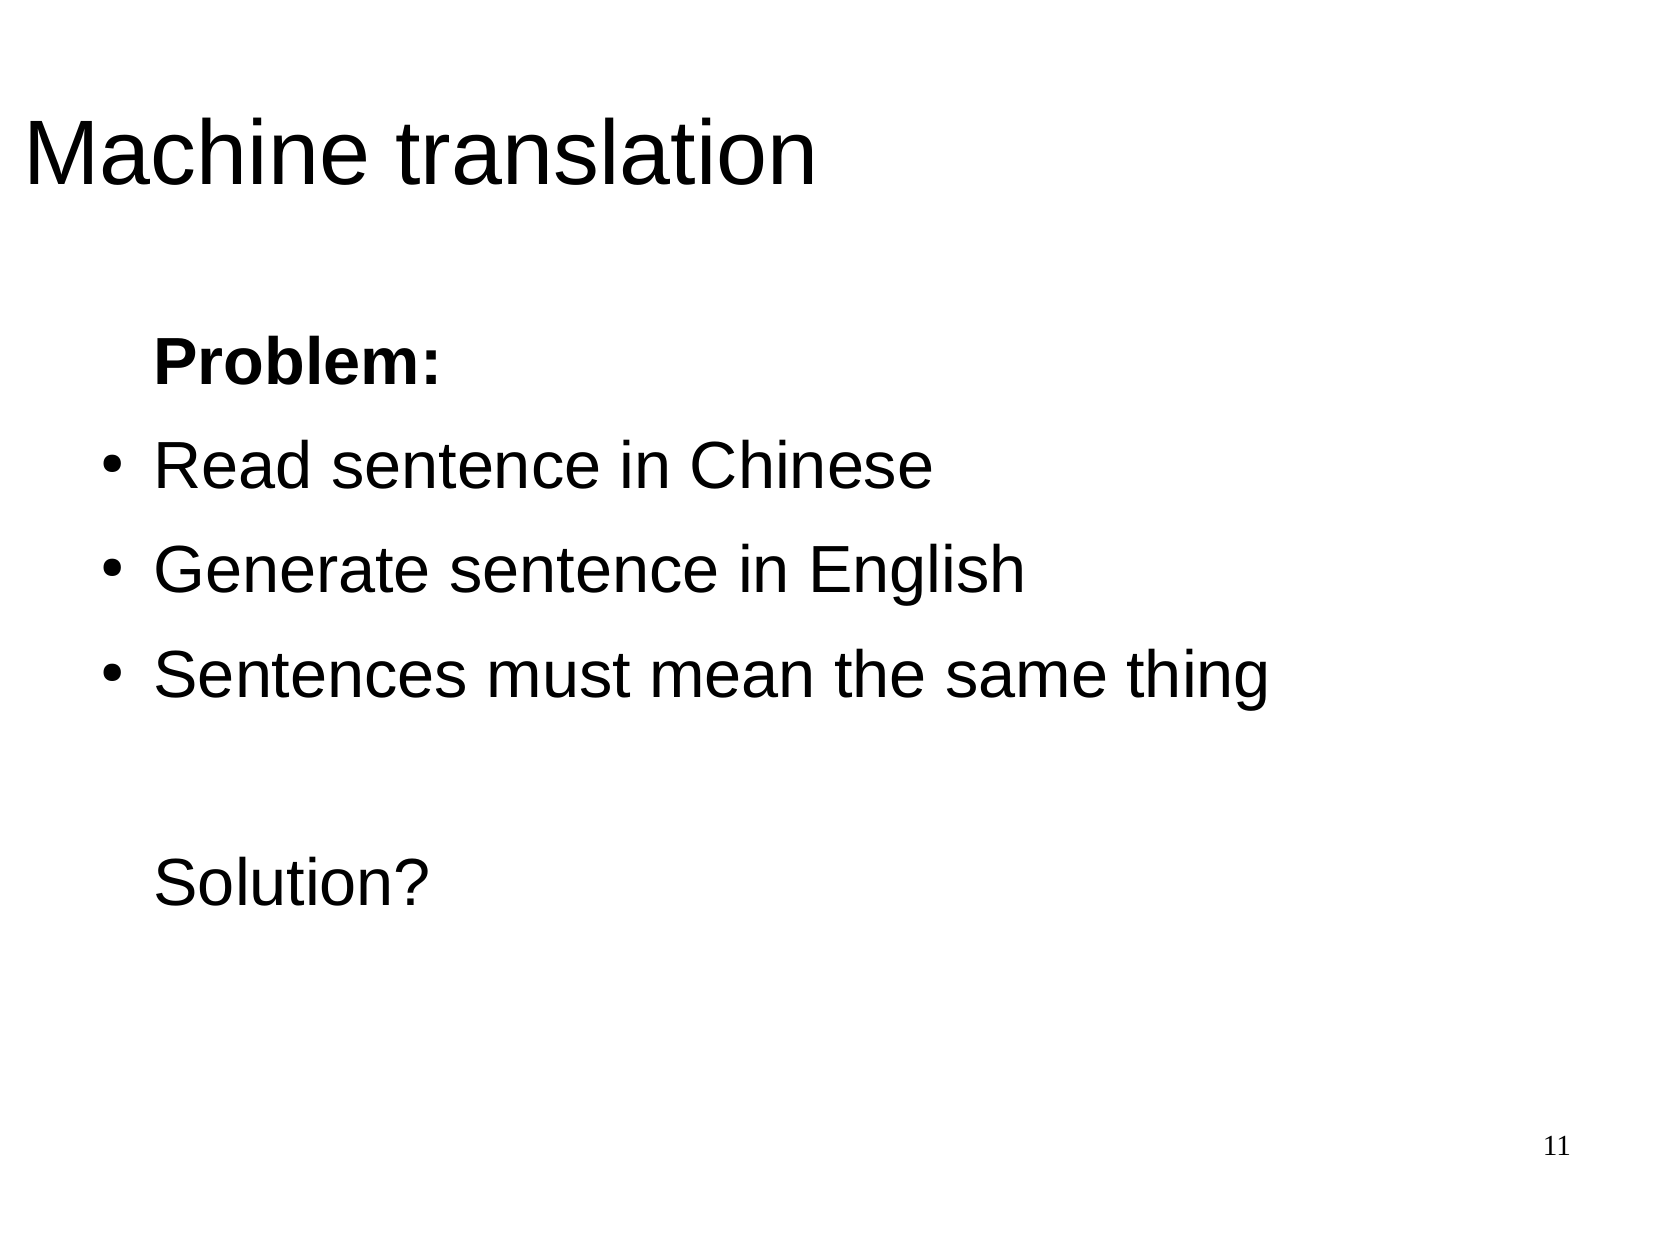

# Machine translation
Problem:
Read sentence in Chinese
Generate sentence in English
Sentences must mean the same thing
Solution?
11